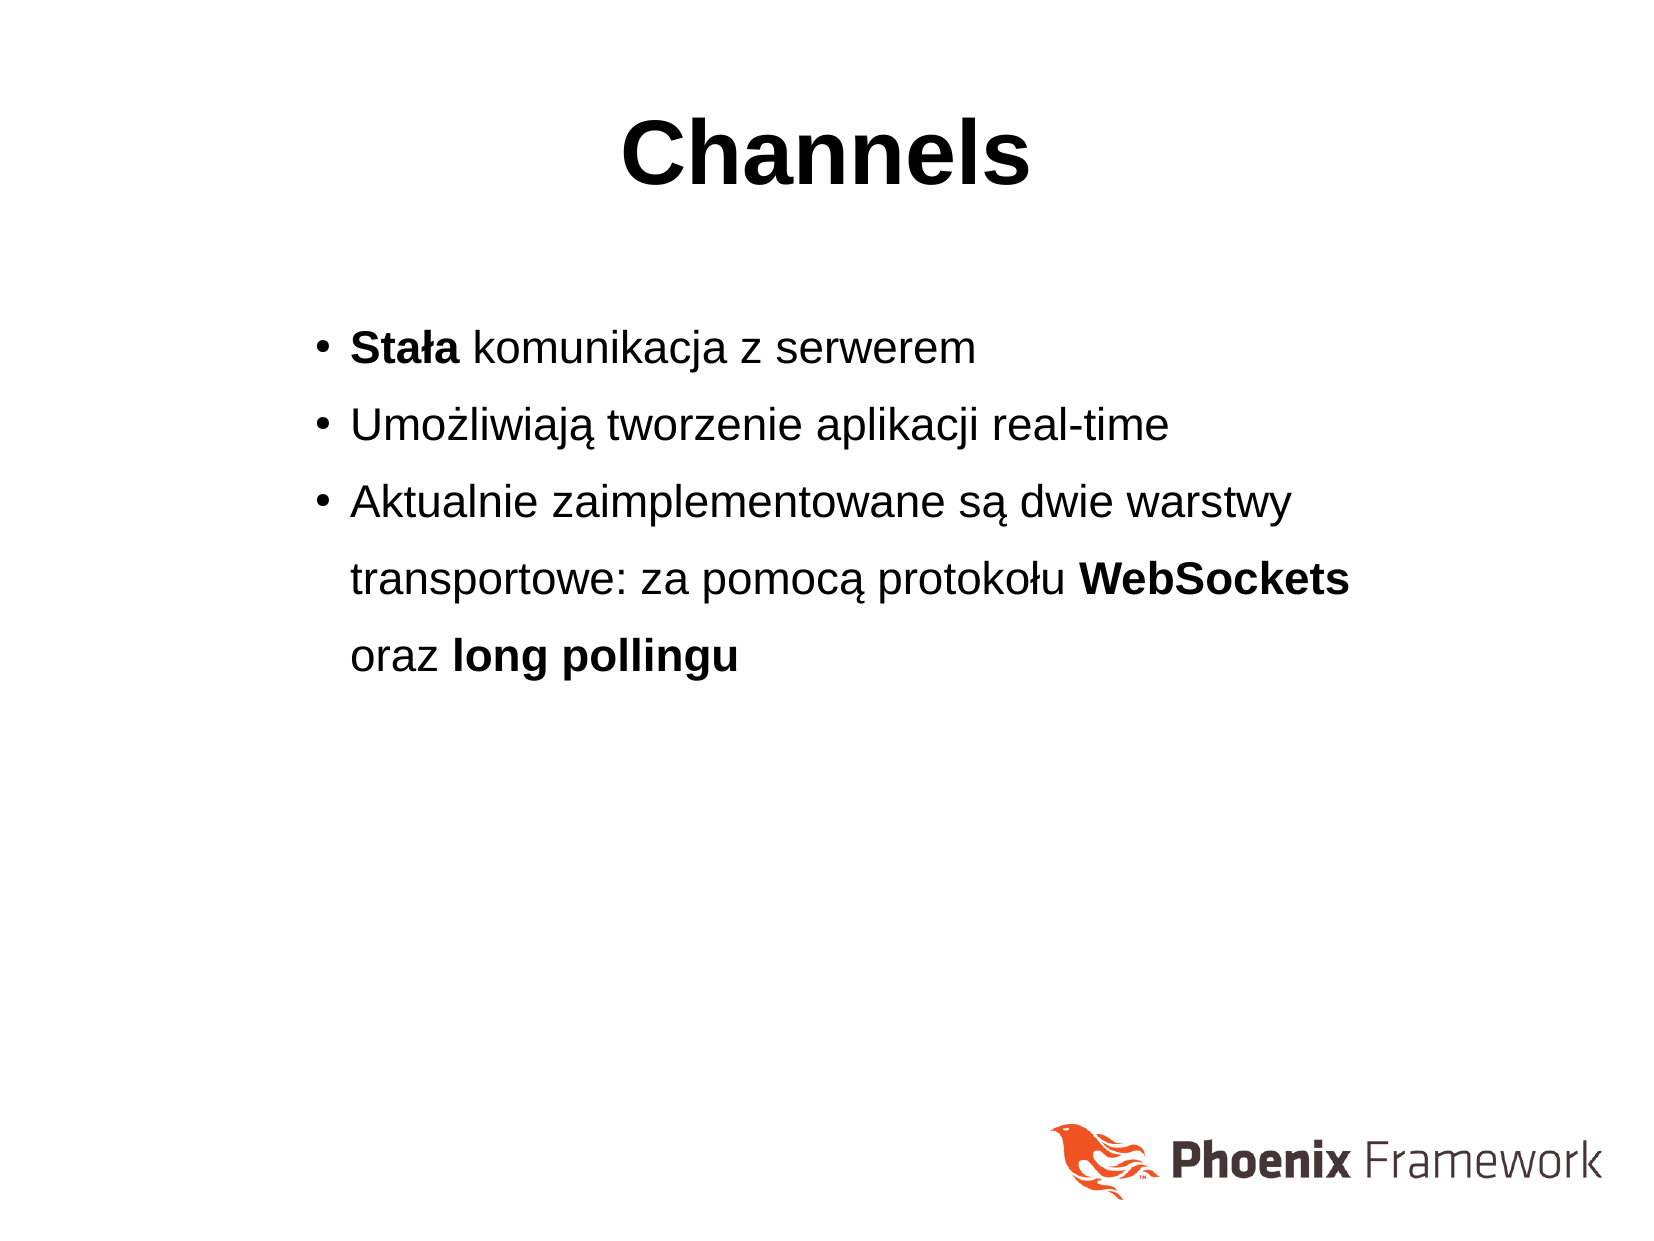

# Channels
Stała komunikacja z serwerem
Umożliwiają tworzenie aplikacji real-time
Aktualnie zaimplementowane są dwie warstwy transportowe: za pomocą protokołu WebSockets oraz long pollingu